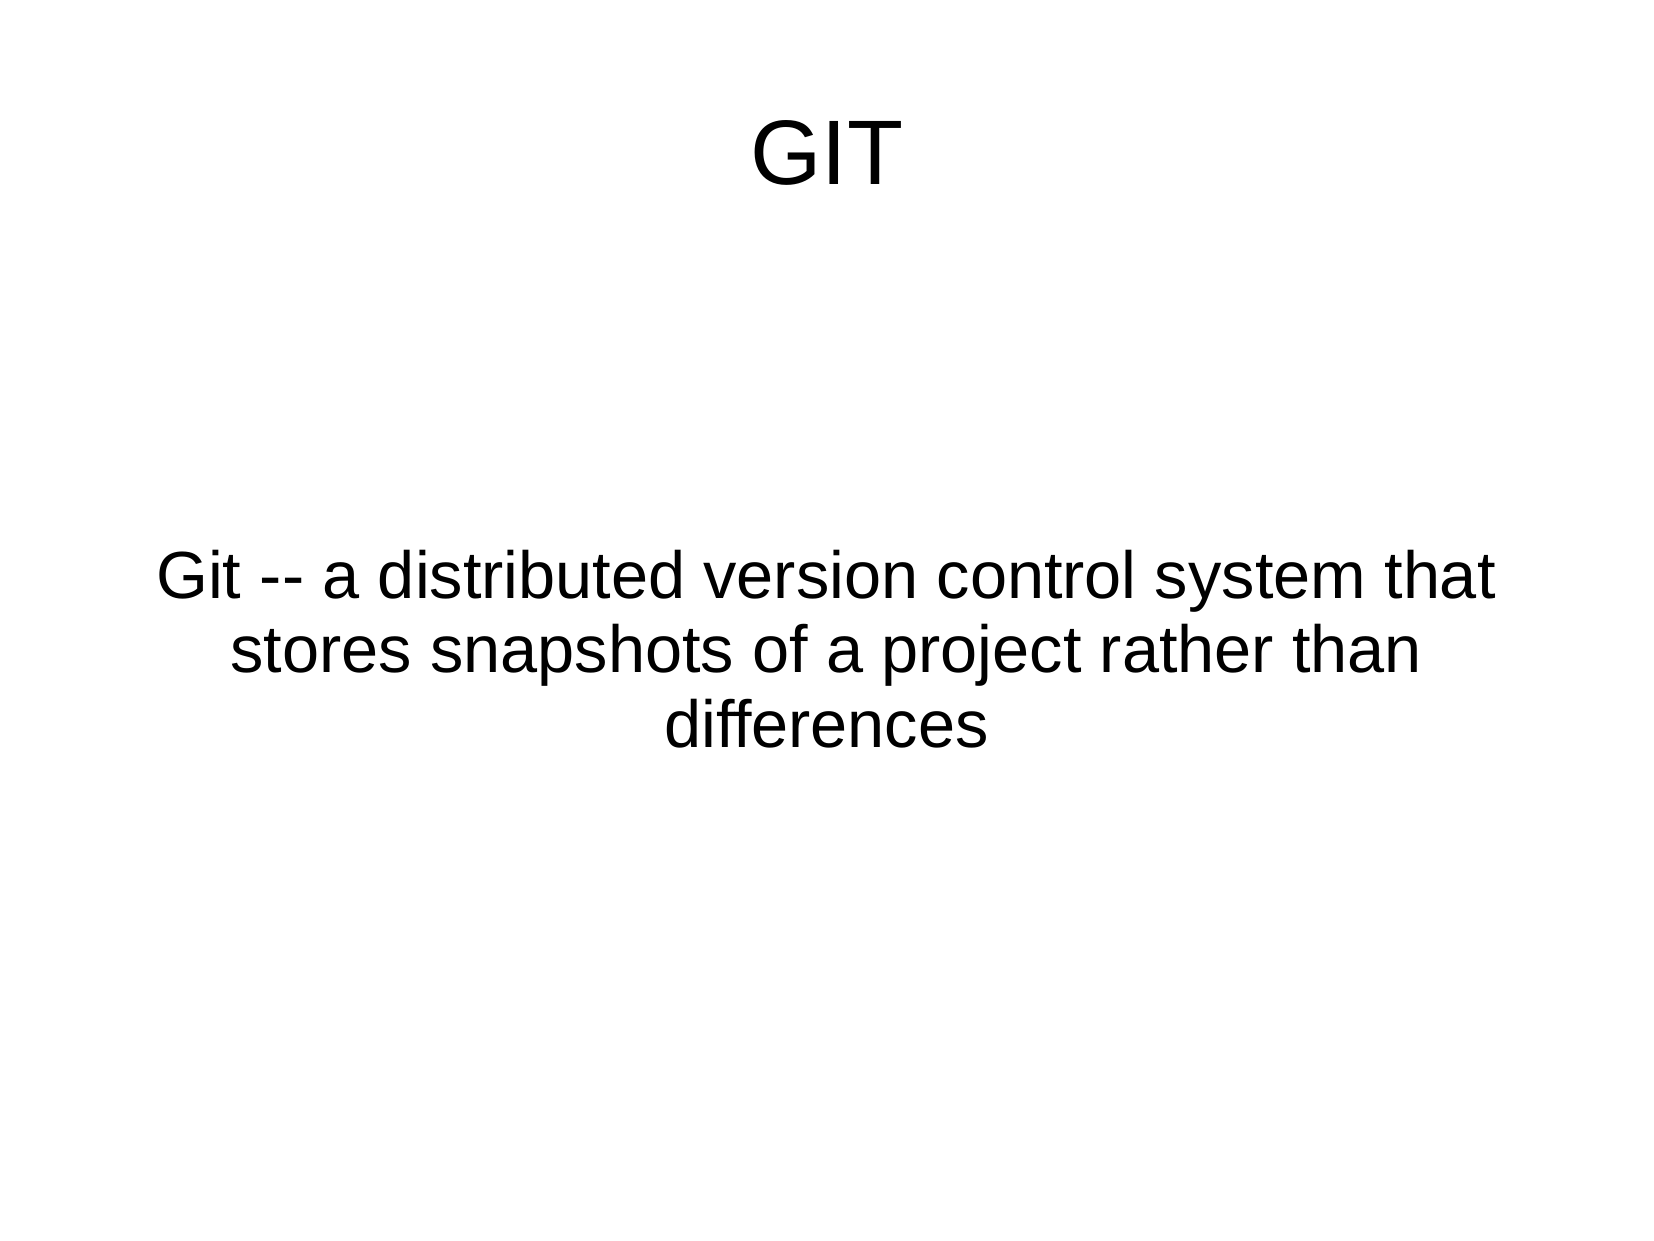

# GIT
Git -- a distributed version control system that stores snapshots of a project rather than differences